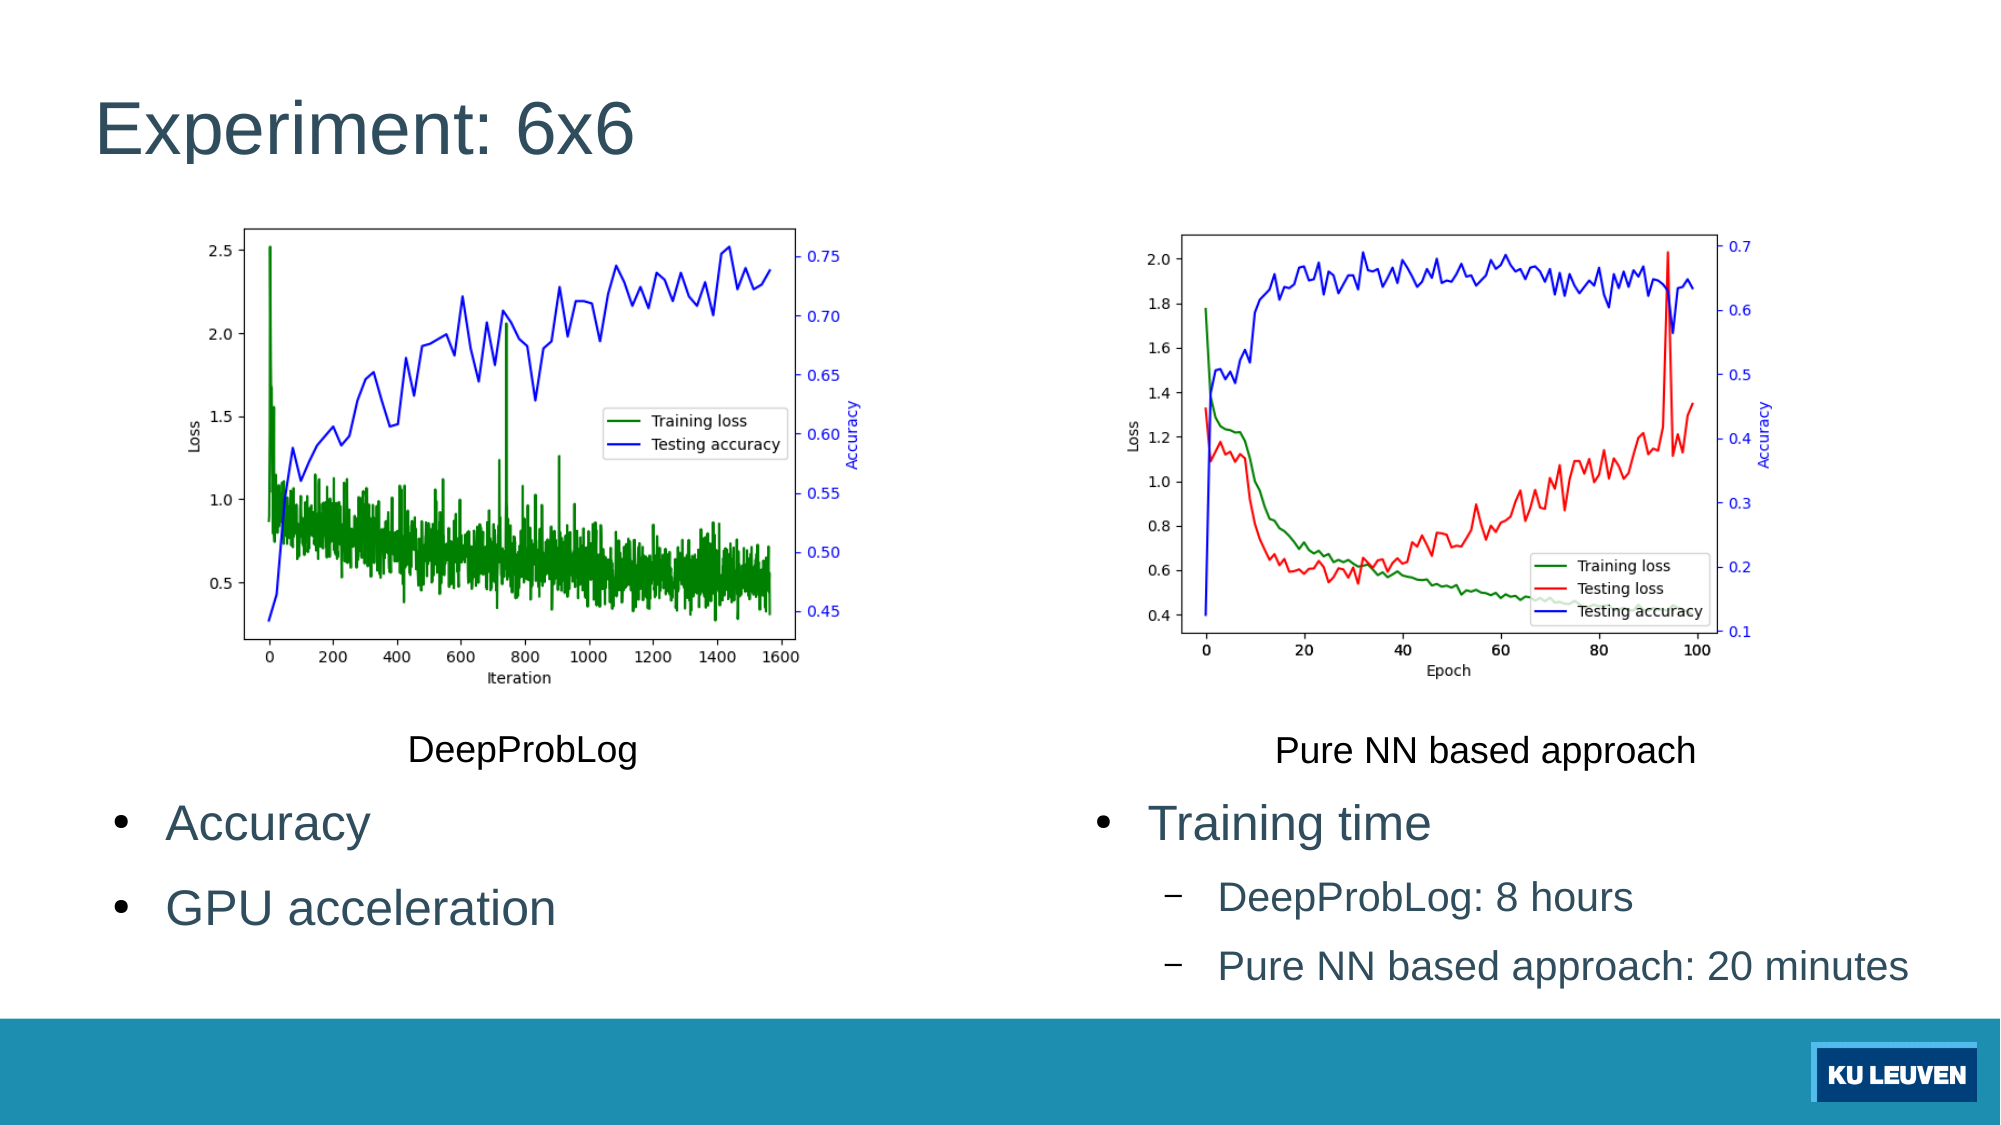

# Experiment: 6x6
DeepProbLog
Pure NN based approach
Accuracy
GPU acceleration
Training time
DeepProbLog: 8 hours
Pure NN based approach: 20 minutes